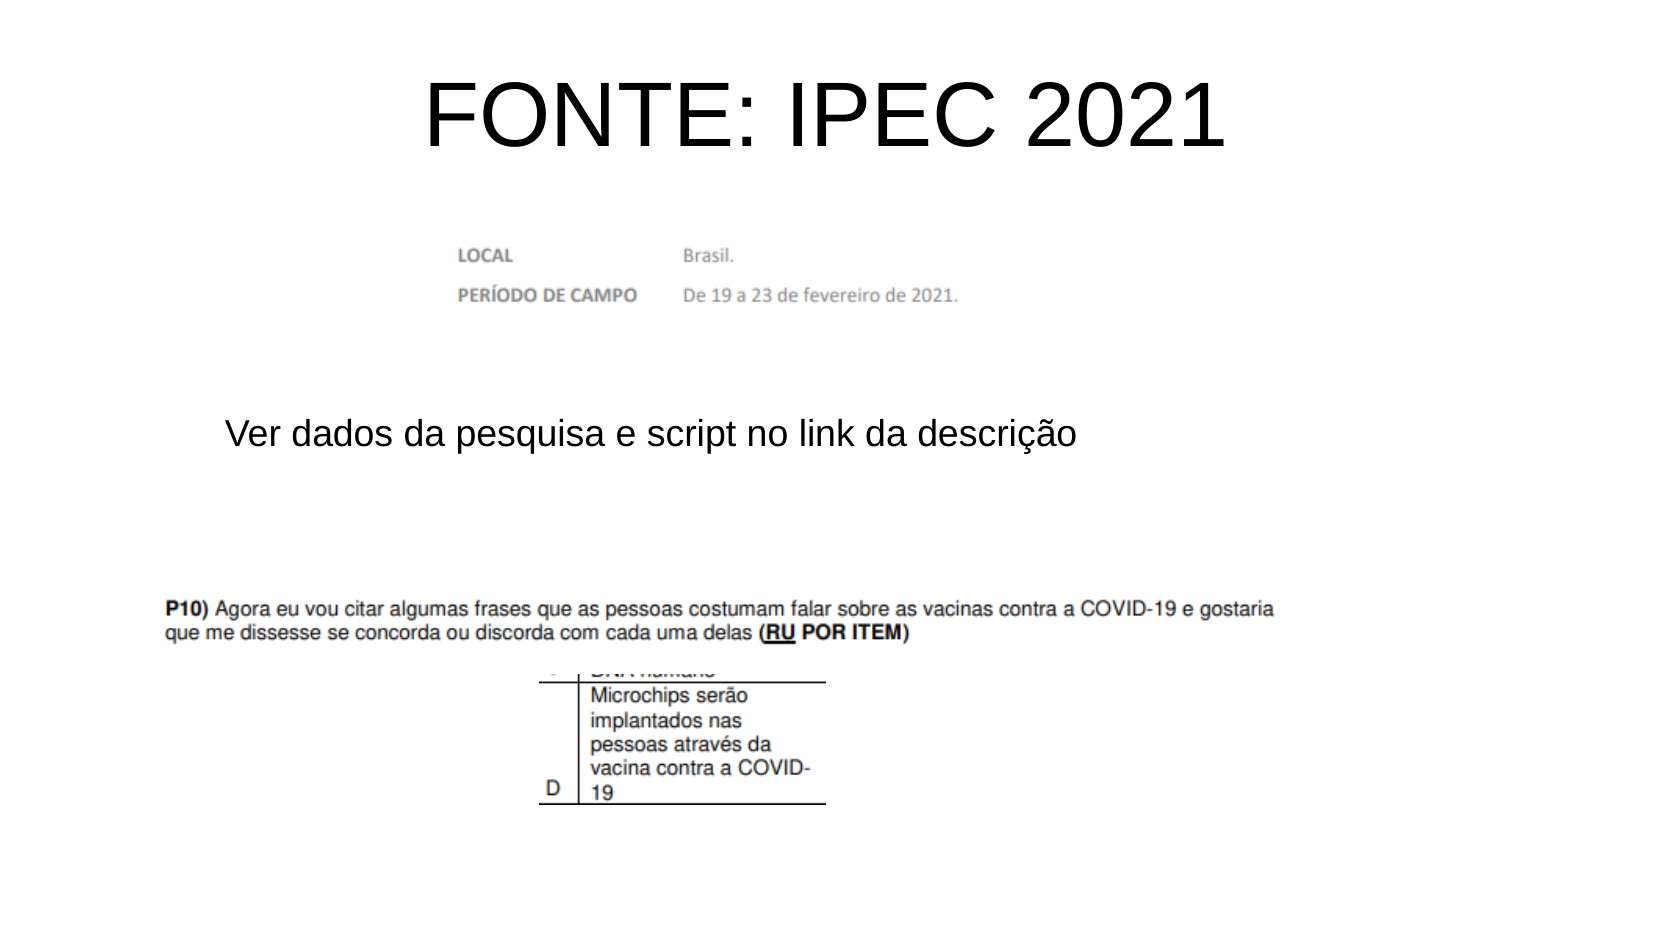

# FONTE: IPEC 2021
Ver dados da pesquisa e script no link da descrição